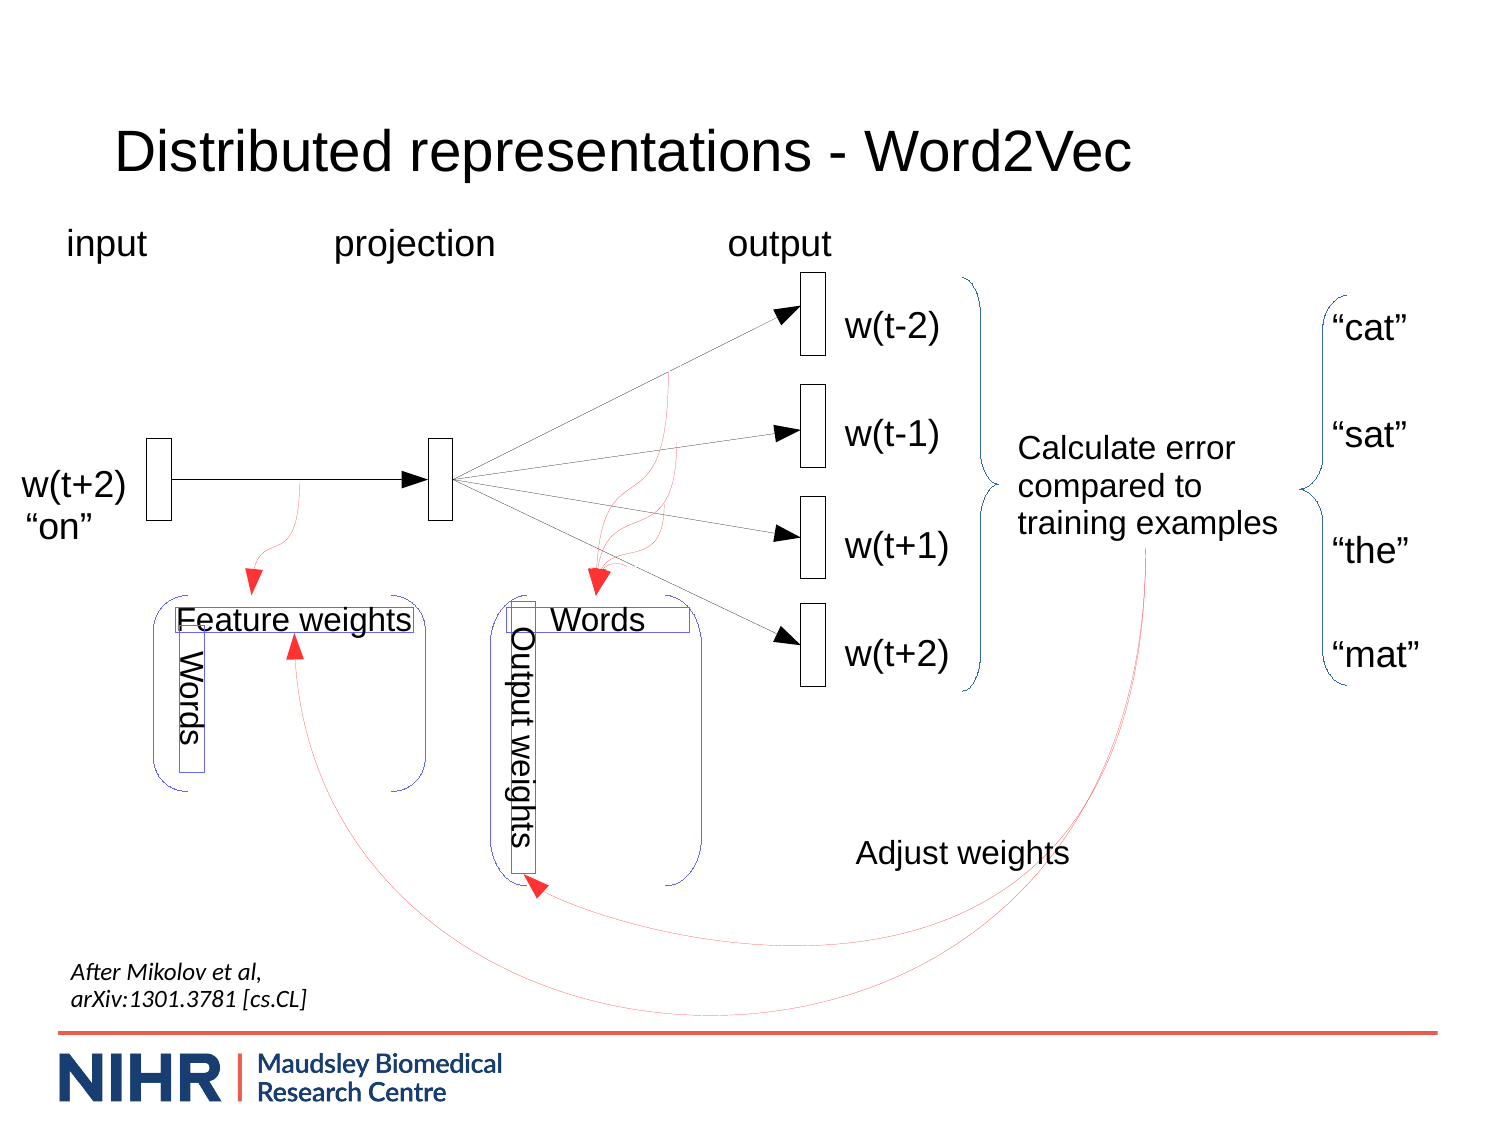

Distributed representations - Word2Vec
input
projection
output
w(t-2)
“cat”
w(t-1)
“sat”
Calculate error
compared to
training examples
w(t+2)
“on”
w(t+1)
“the”
Feature weights
Words
w(t+2)
“mat”
Words
Output weights
Adjust weights
# After Mikolov et al, arXiv:1301.3781 [cs.CL]